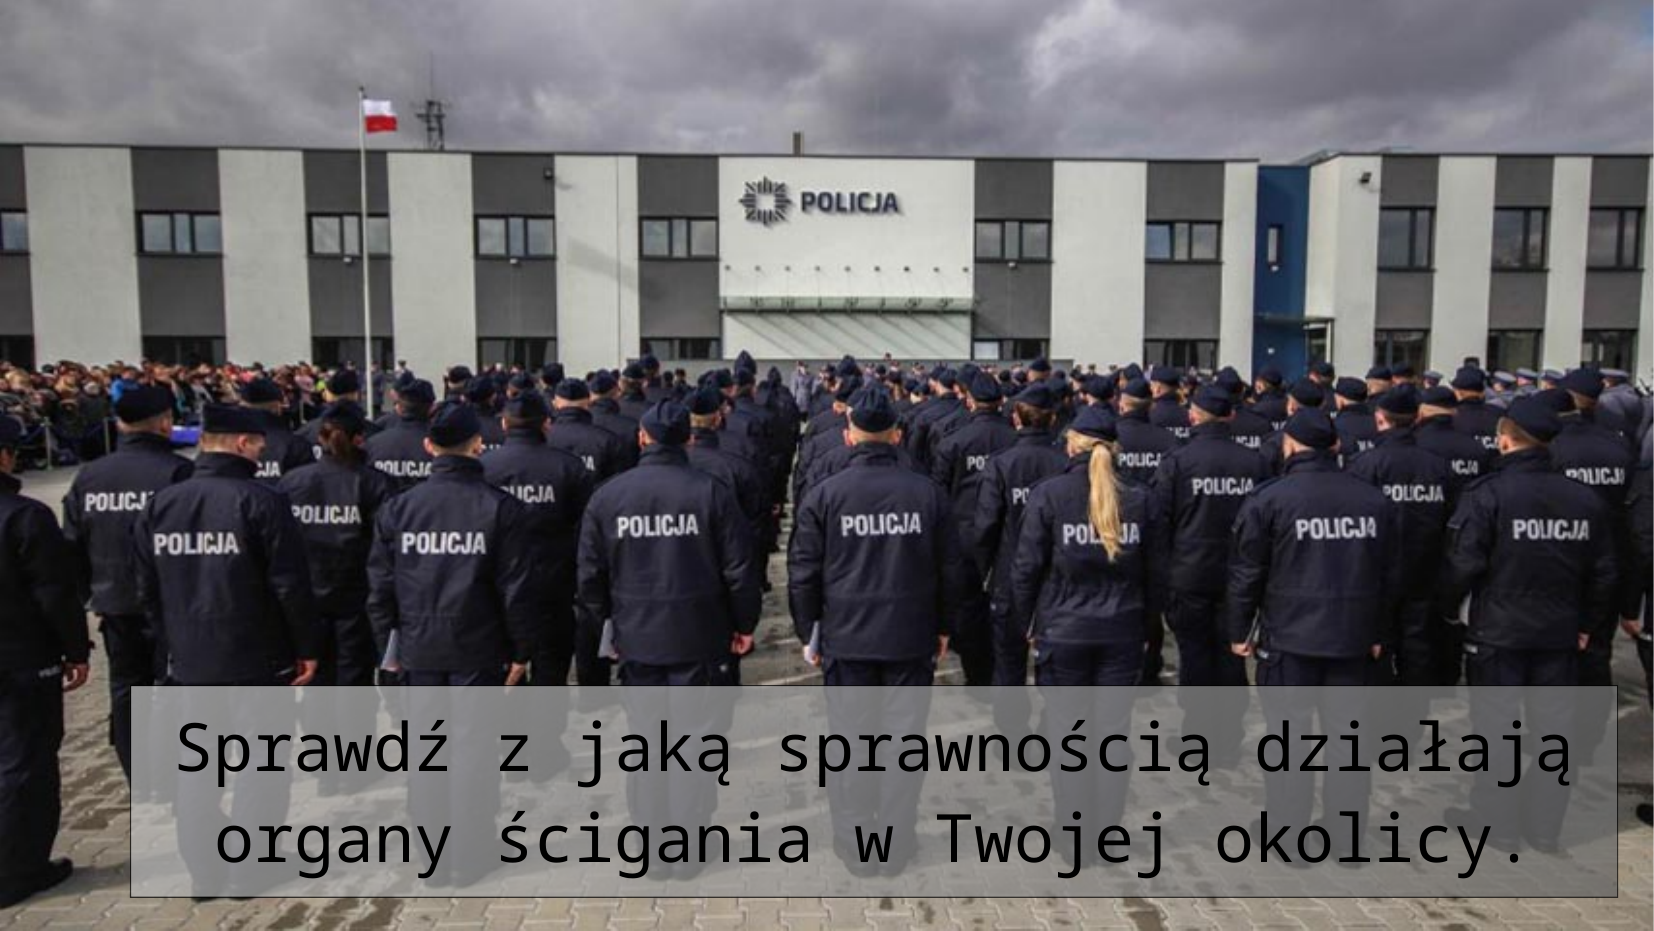

# Sprawdź z jaką sprawnością działają organy ścigania w Twojej okolicy.